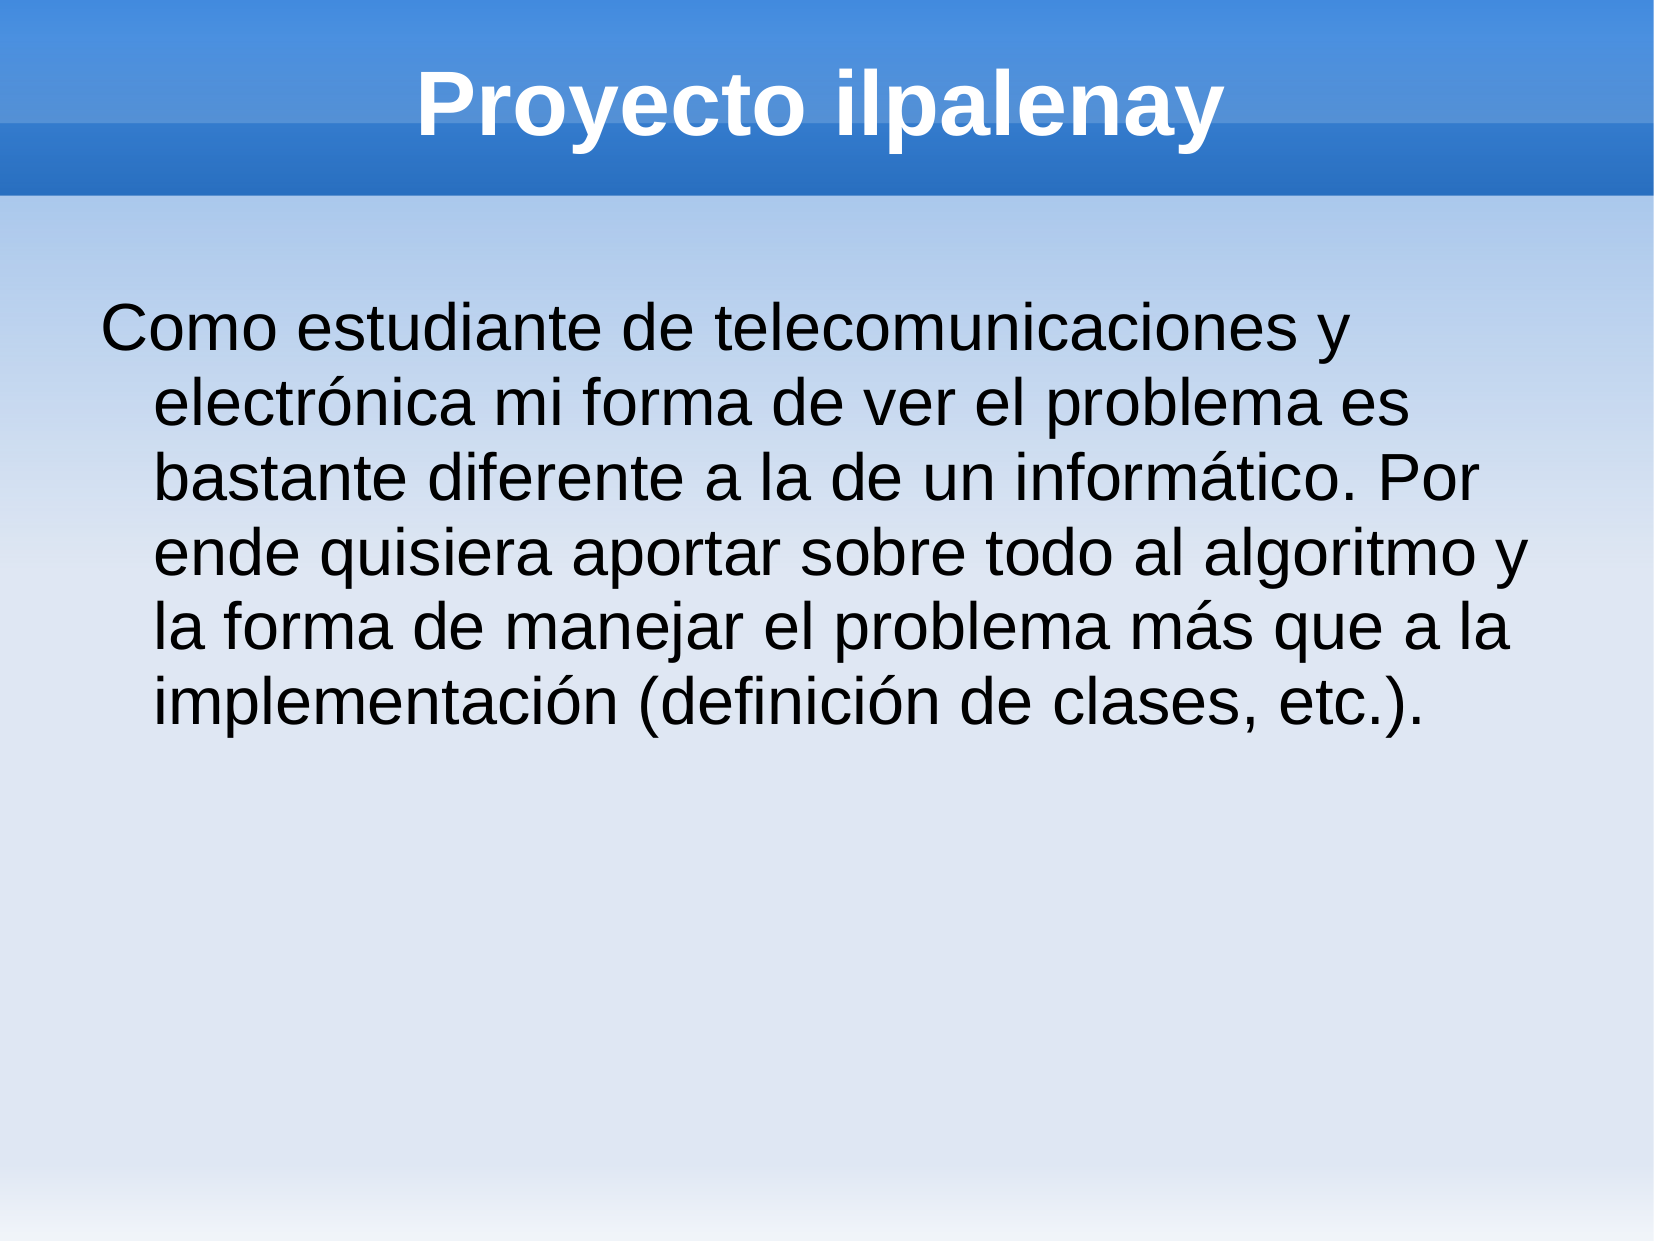

# Proyecto ilpalenay
Como estudiante de telecomunicaciones y electrónica mi forma de ver el problema es bastante diferente a la de un informático. Por ende quisiera aportar sobre todo al algoritmo y la forma de manejar el problema más que a la implementación (definición de clases, etc.).